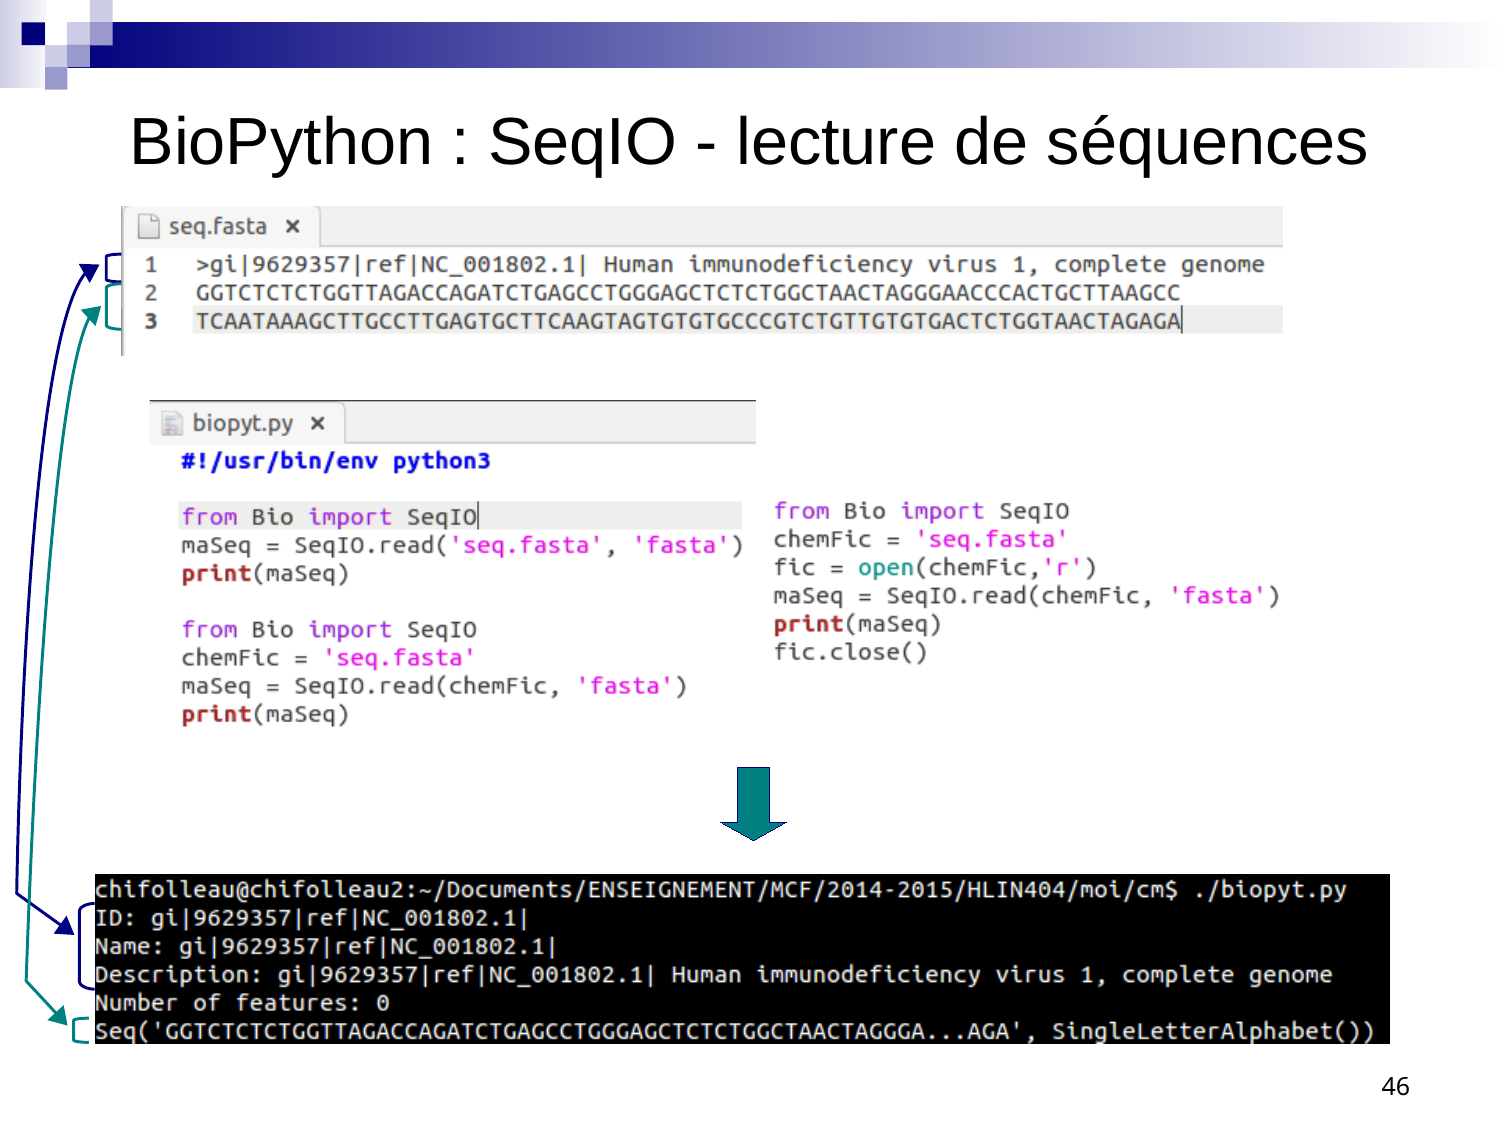

# BioPython : SeqIO - lecture de séquences
46